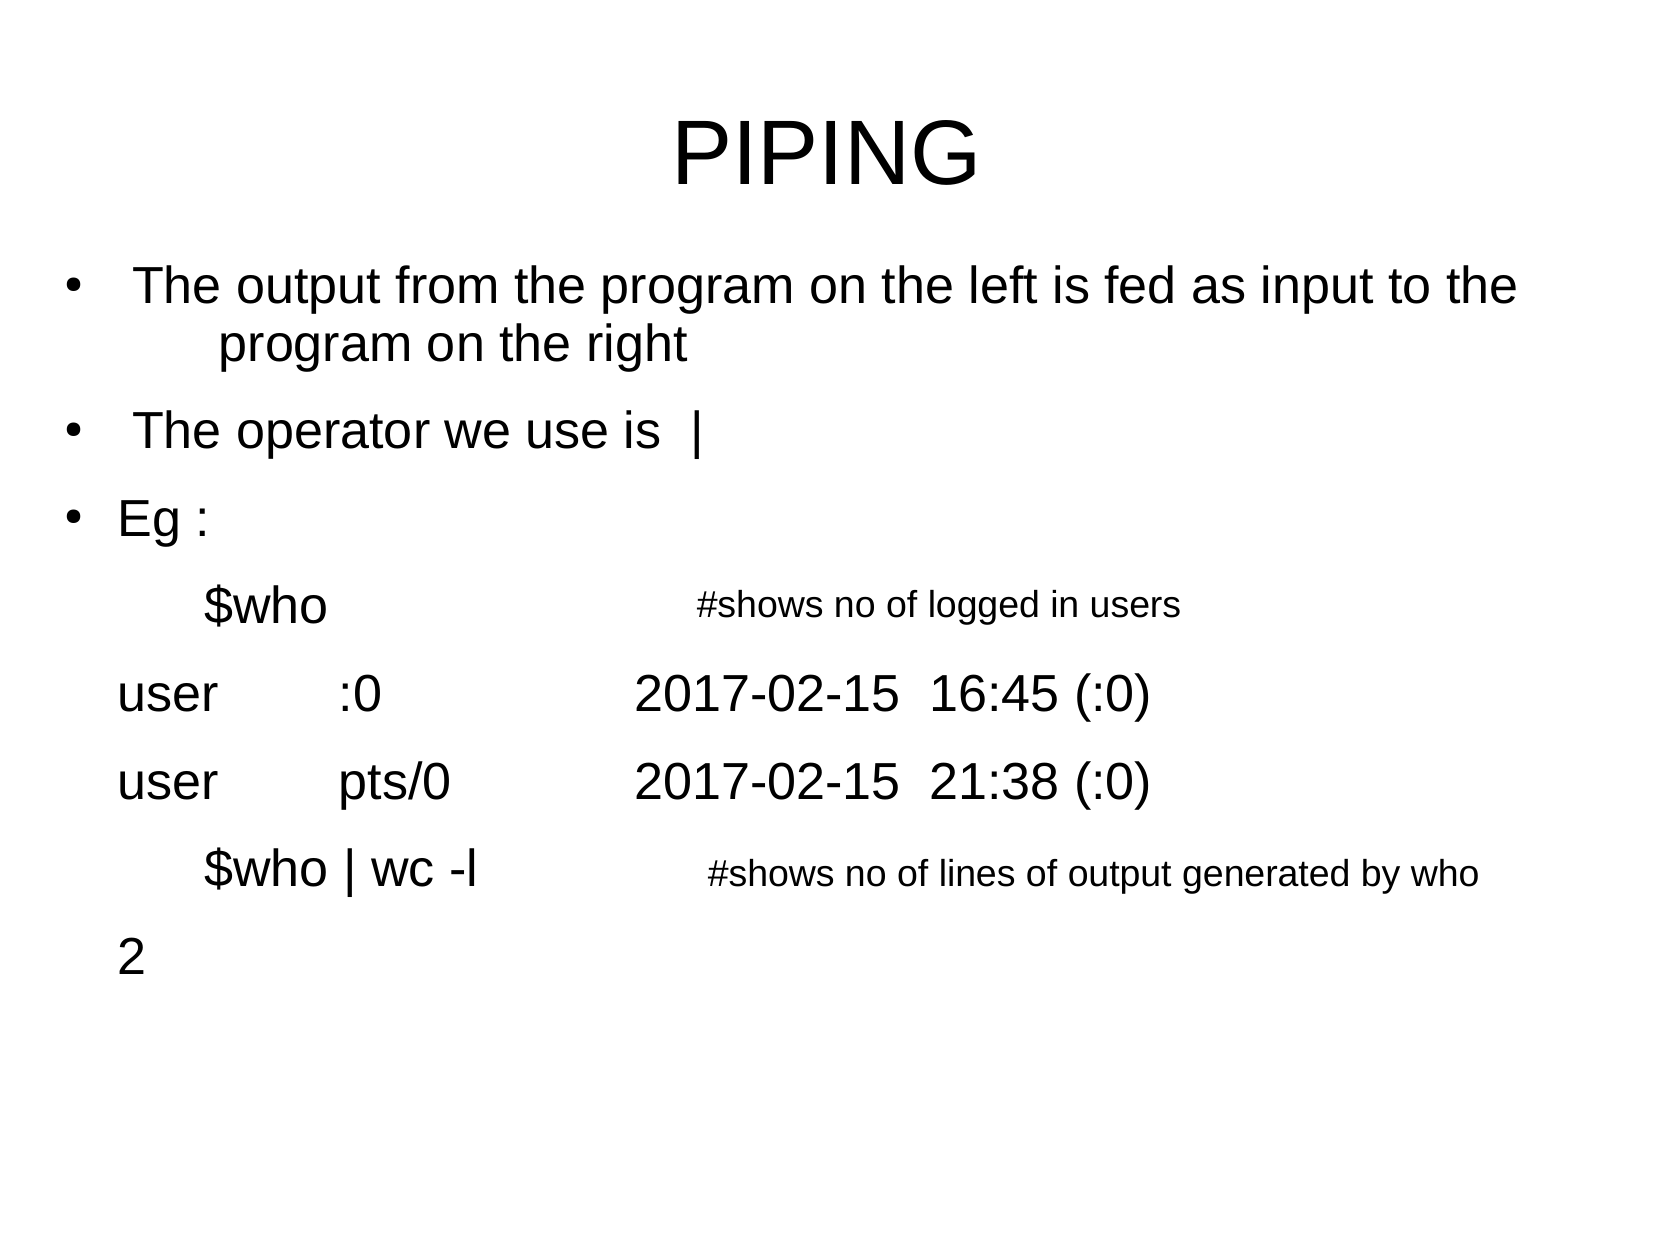

# PIPING
 The output from the program on the left is fed as input to the program on the right
 The operator we use is |
Eg :
 $who
user		:0				2017-02-15	16:45 (:0)
user		pts/0			2017-02-15	21:38 (:0)
 $who | wc -l				#shows no of lines of output generated by who
2
#shows no of logged in users